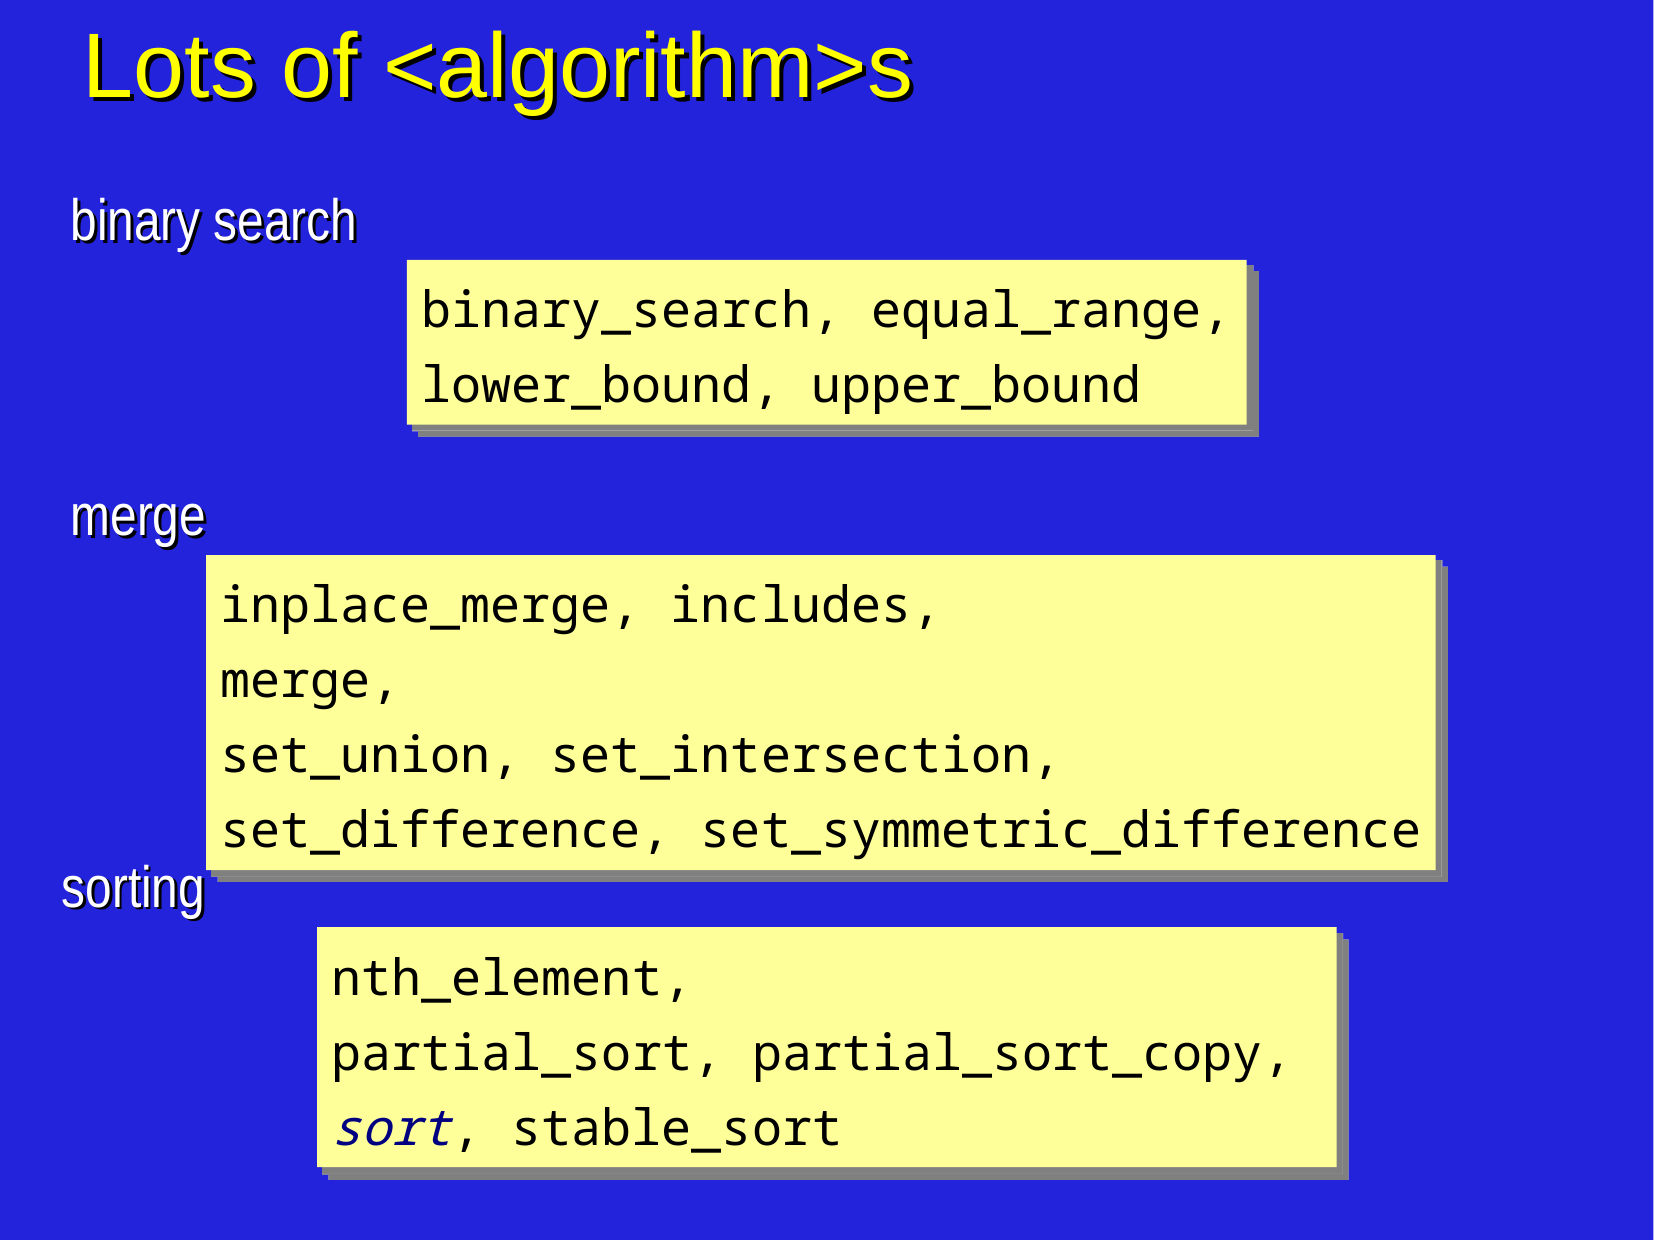

# Lots of <algorithm>s
binary search
binary_search, equal_range,
lower_bound, upper_bound
merge
inplace_merge, includes,
merge,
set_union, set_intersection,
set_difference, set_symmetric_difference
sorting
nth_element,
partial_sort, partial_sort_copy,
sort, stable_sort